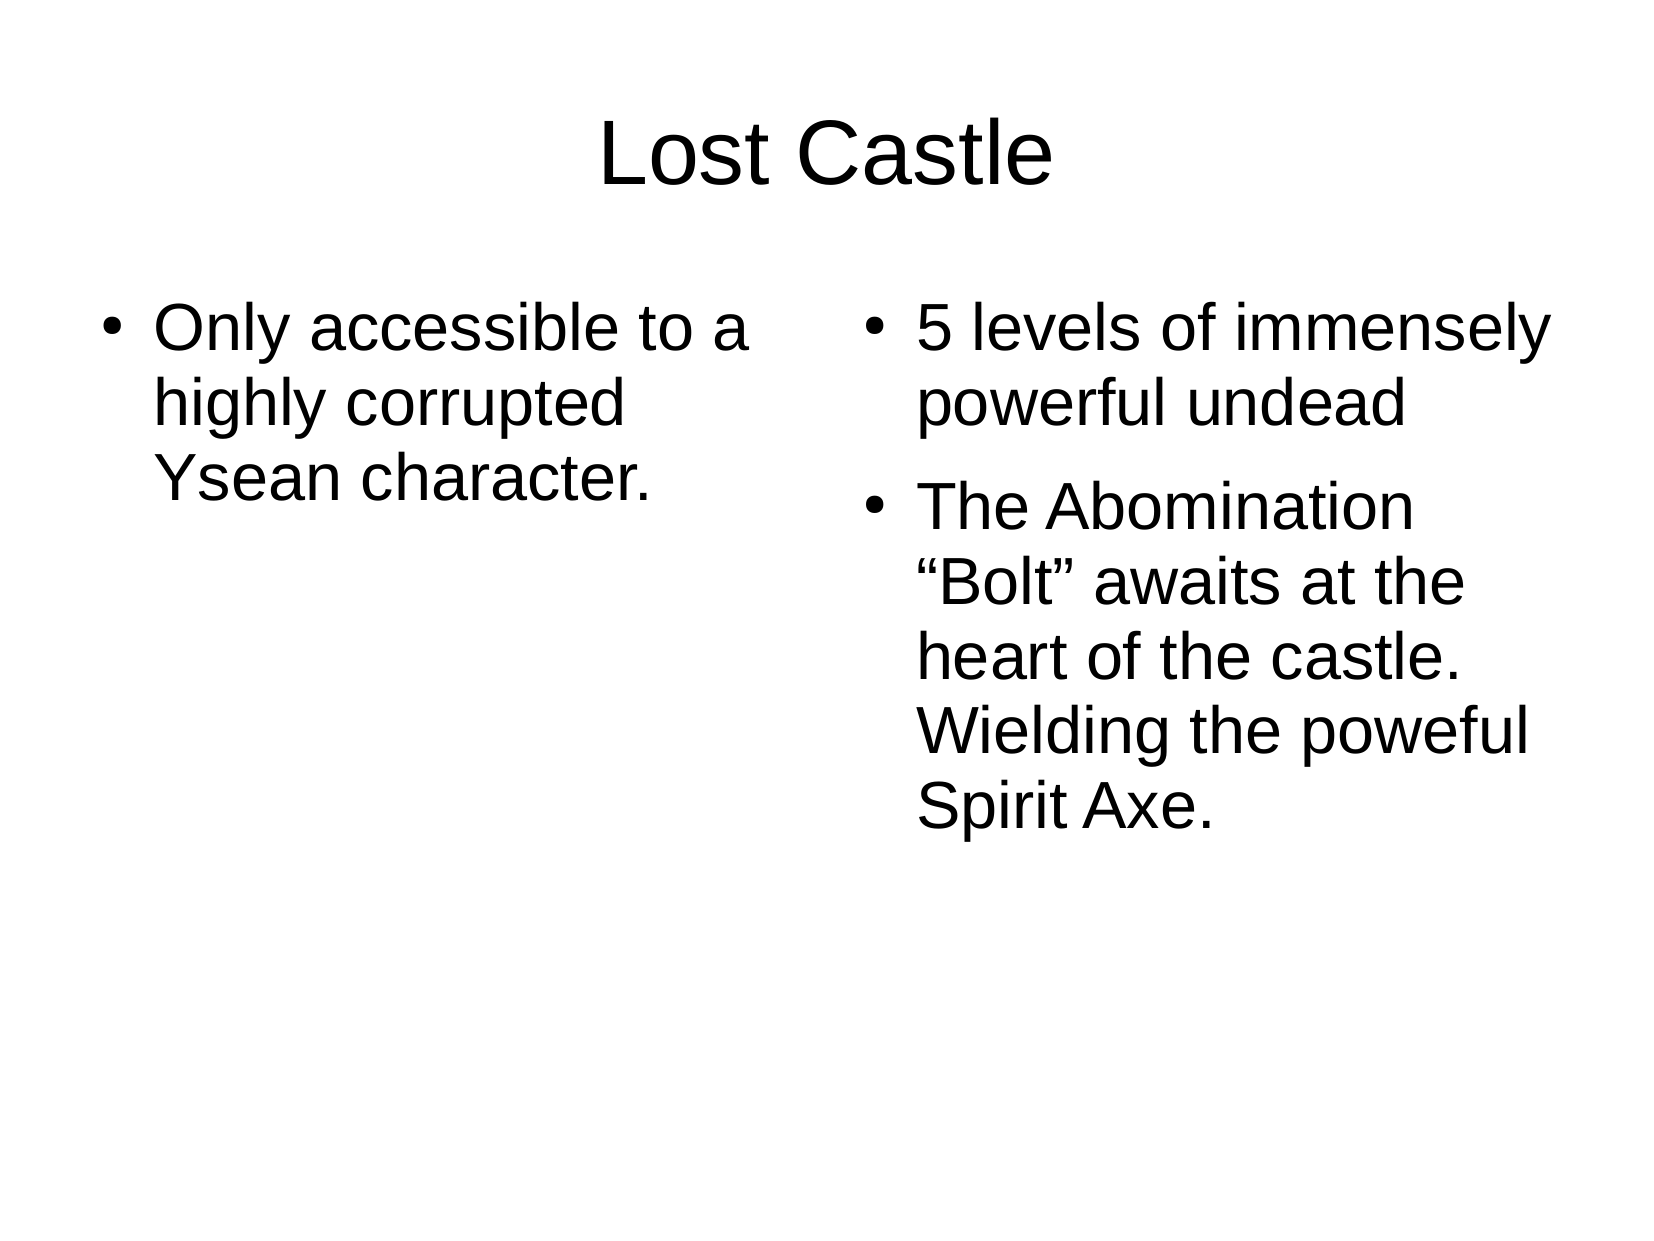

# Lost Castle
Only accessible to a highly corrupted Ysean character.
5 levels of immensely powerful undead
The Abomination “Bolt” awaits at the heart of the castle. Wielding the poweful Spirit Axe.